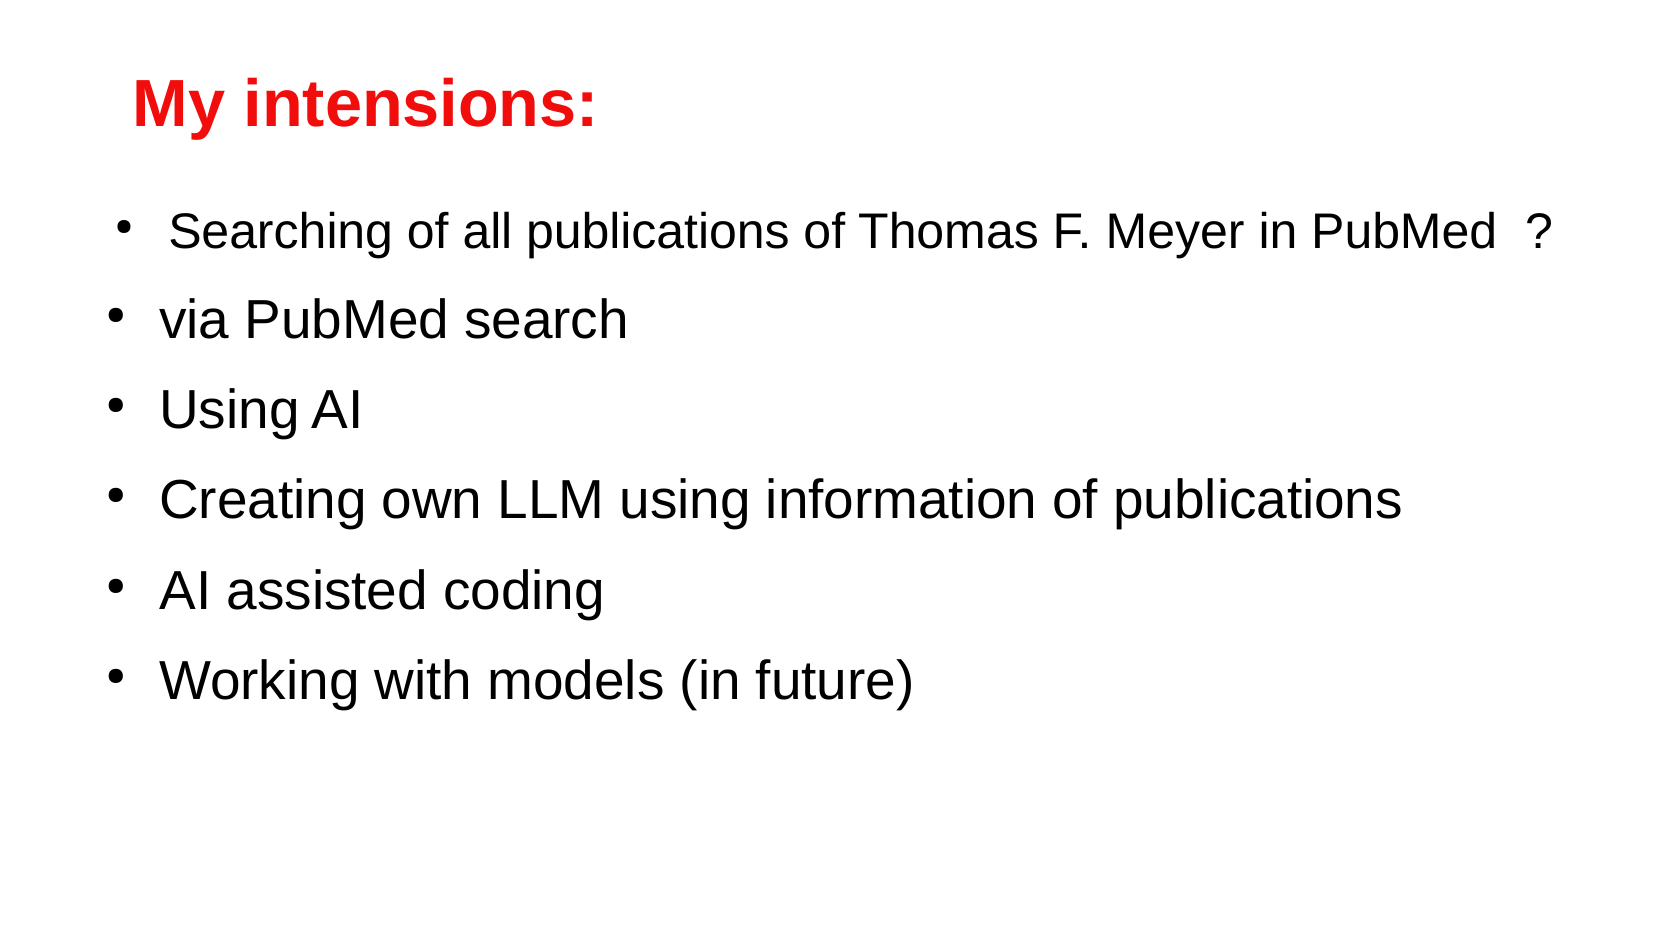

My intensions:
# Searching of all publications of Thomas F. Meyer in PubMed ?
via PubMed search
Using AI
Creating own LLM using information of publications
AI assisted coding
Working with models (in future)